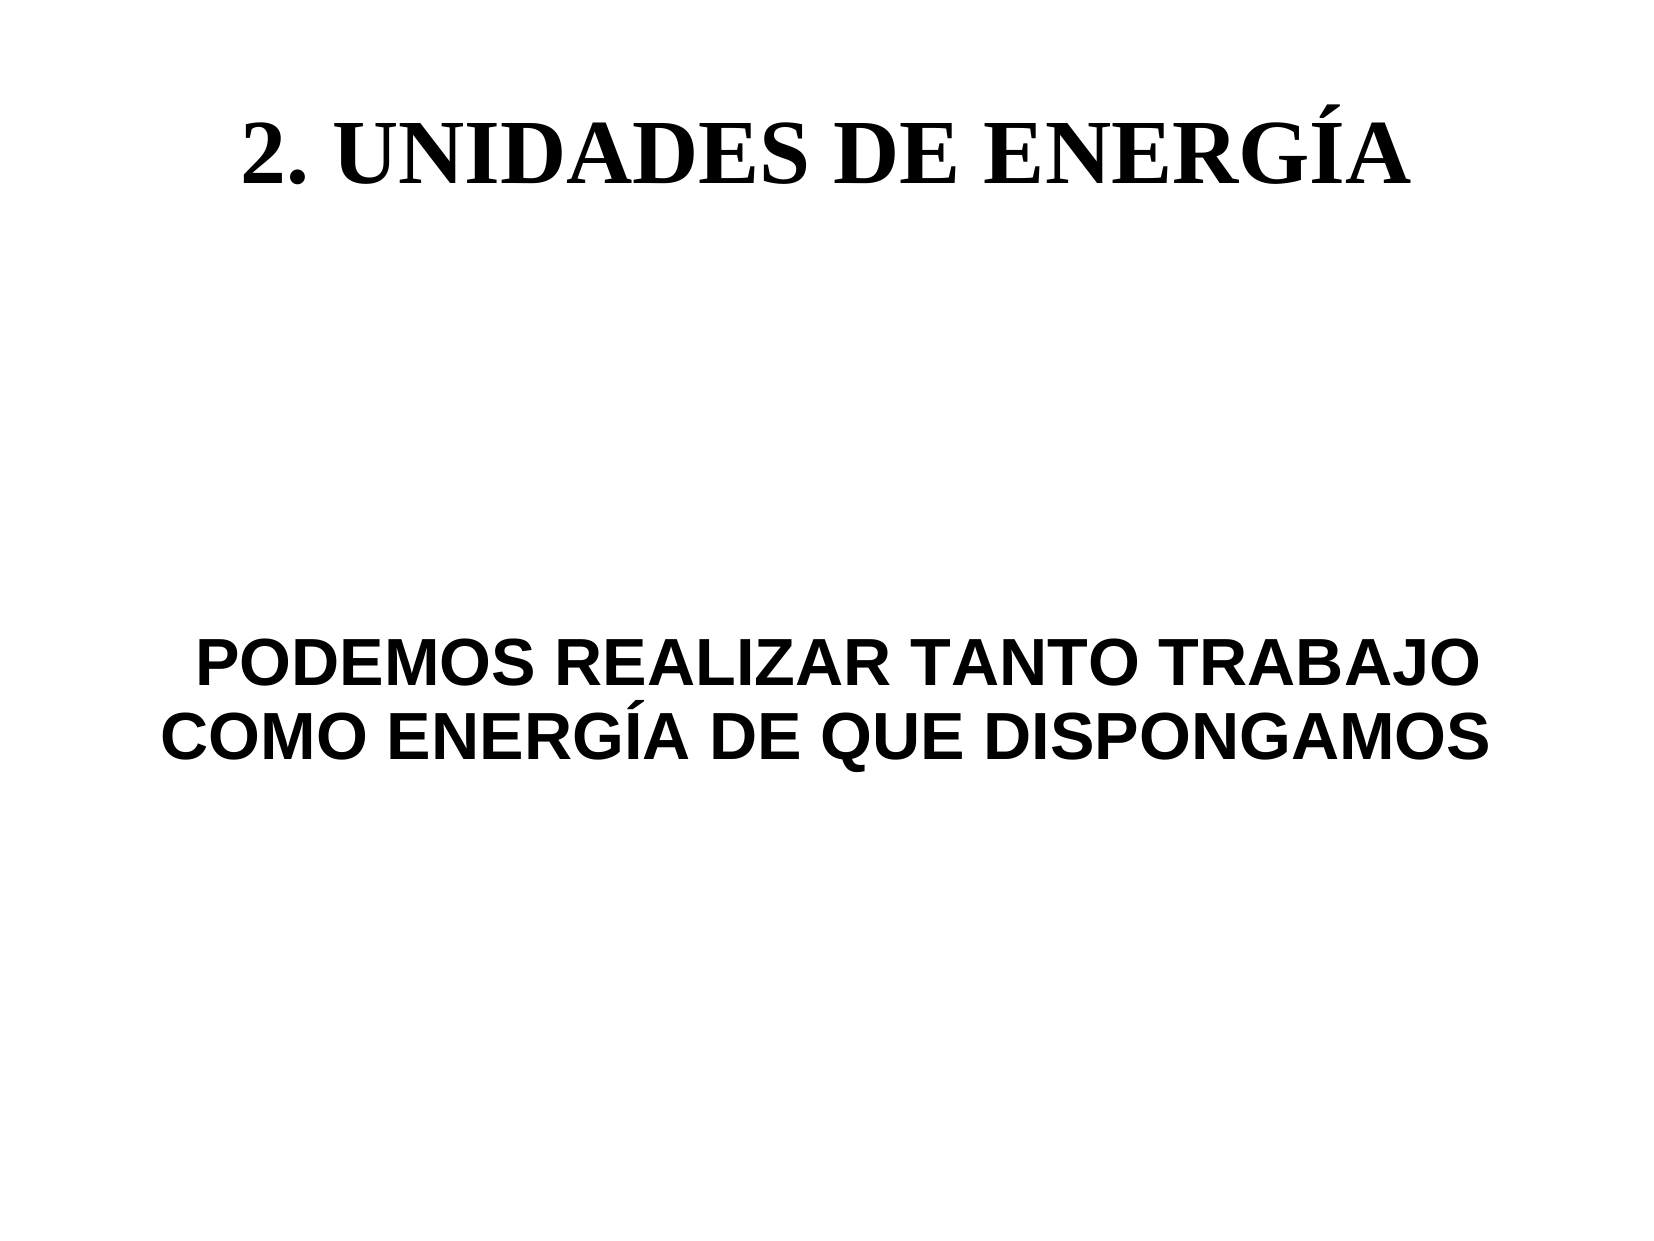

# 2. UNIDADES DE ENERGÍA
PODEMOS REALIZAR TANTO TRABAJO COMO ENERGÍA DE QUE DISPONGAMOS